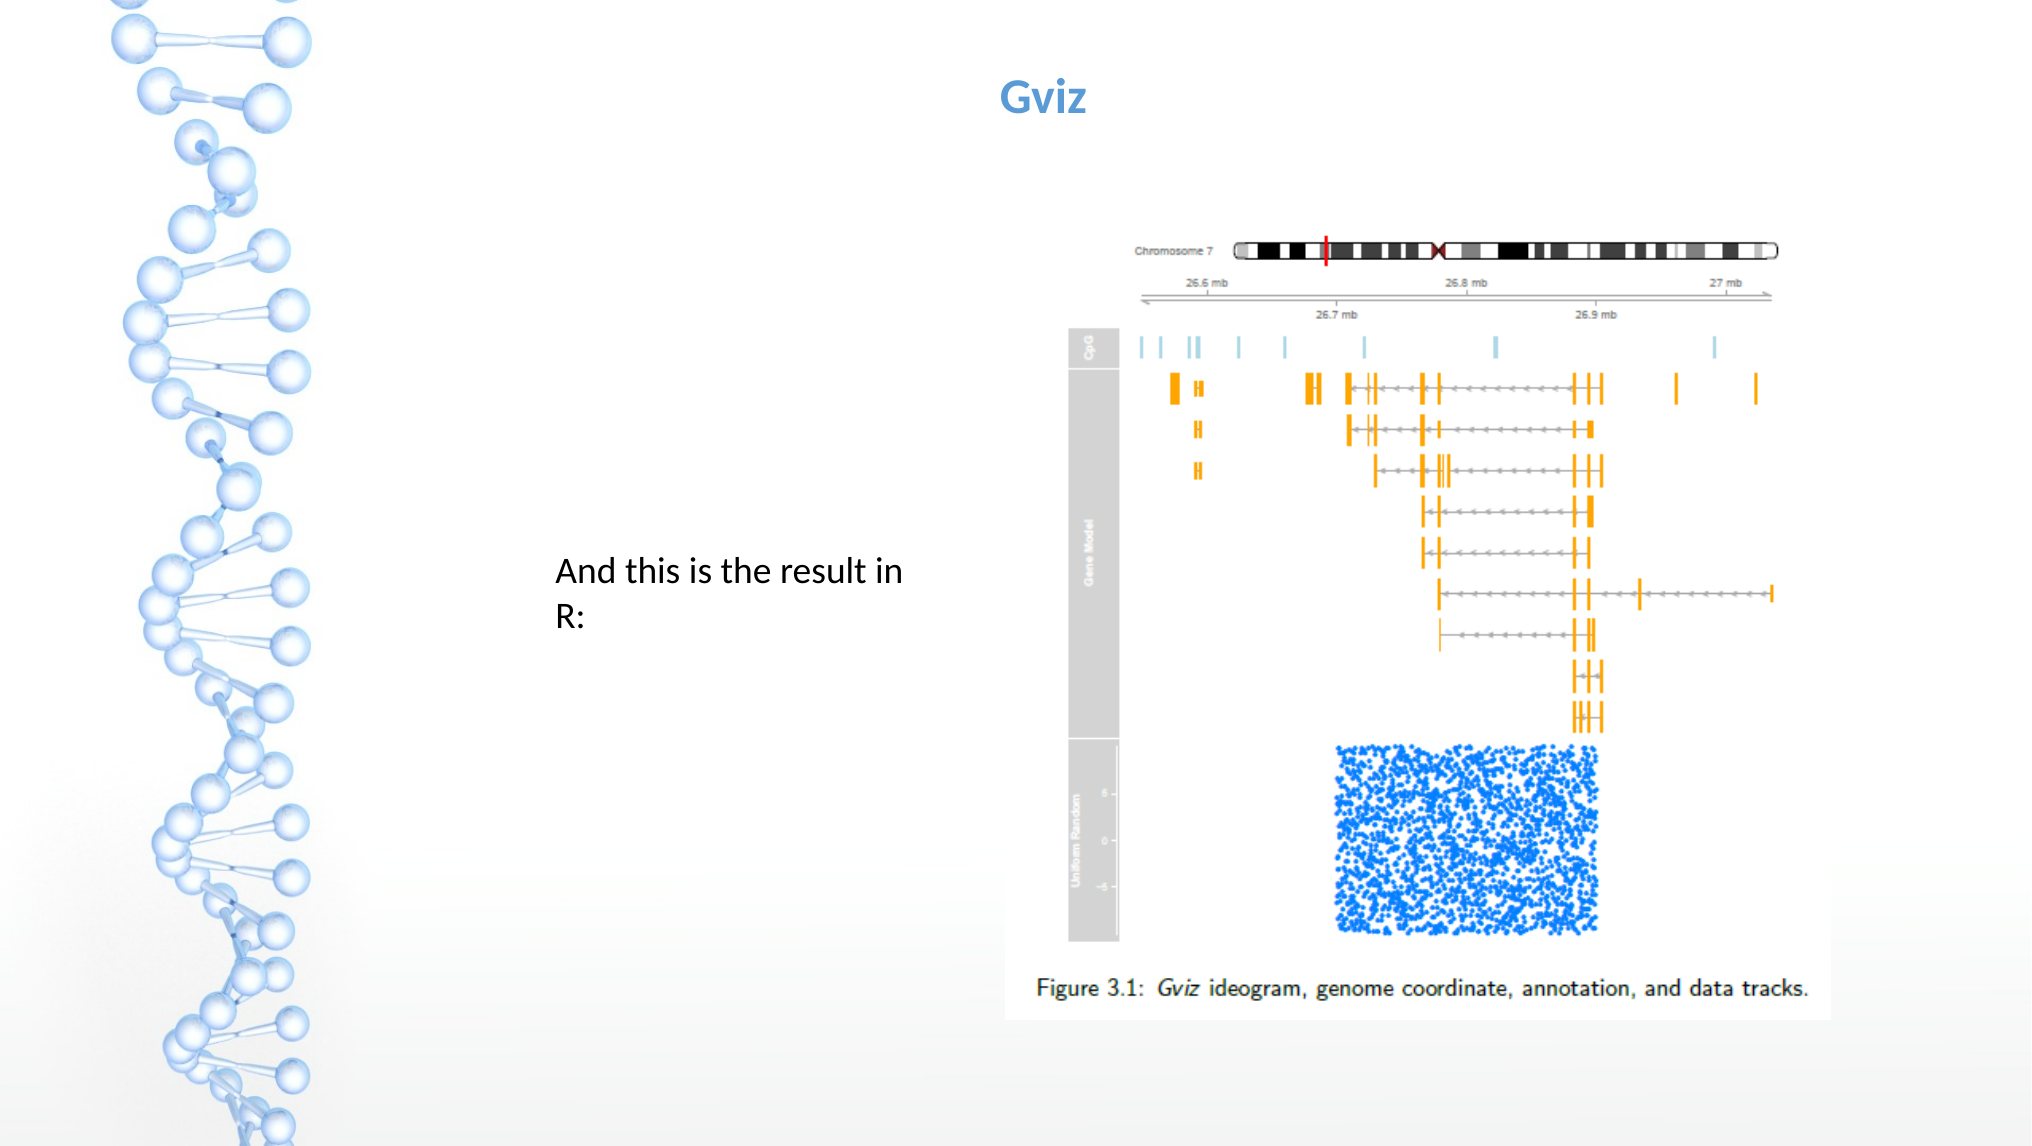

Gviz
And this is the result in R: